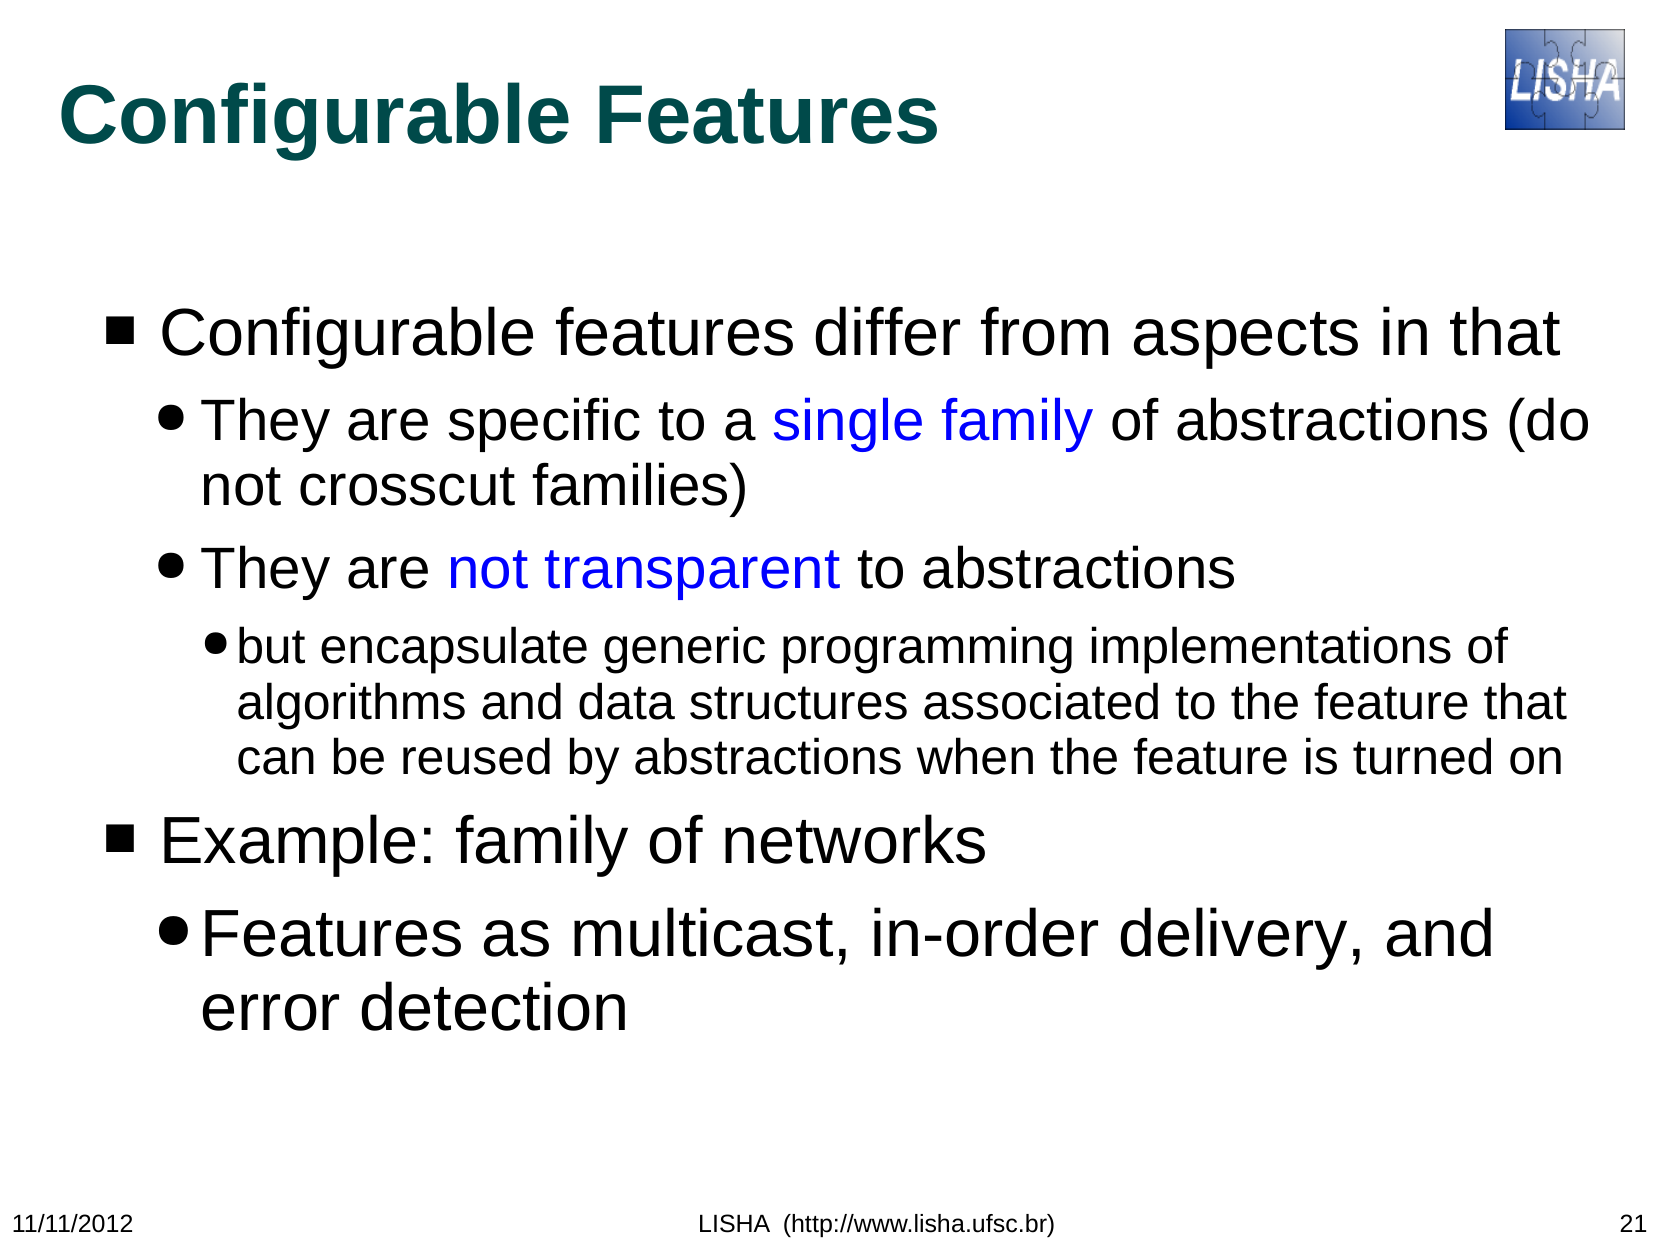

# Configurable Features
Configurable features differ from aspects in that
They are specific to a single family of abstractions (do not crosscut families)
They are not transparent to abstractions
but encapsulate generic programming implementations of algorithms and data structures associated to the feature that can be reused by abstractions when the feature is turned on
Example: family of networks
Features as multicast, in-order delivery, and error detection